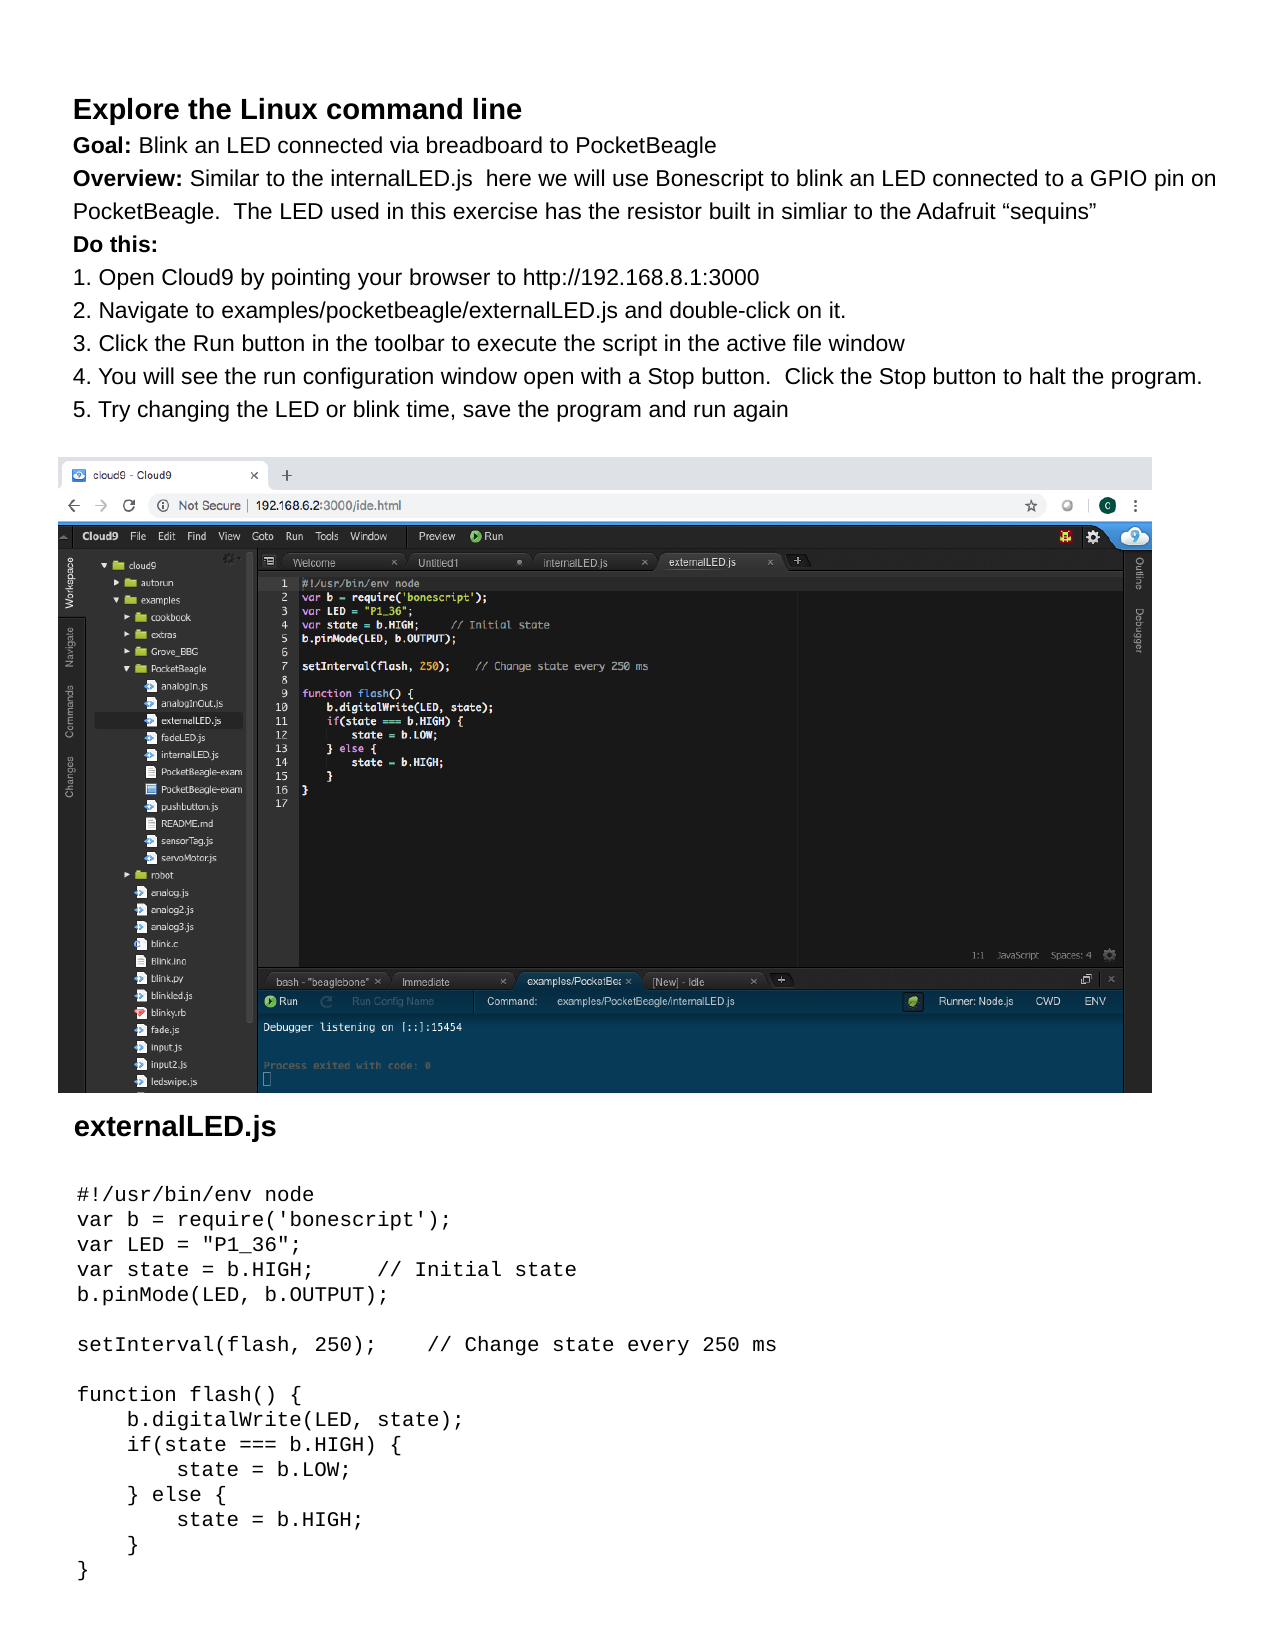

Explore the Linux command line
Goal: Blink an LED connected via breadboard to PocketBeagle
Overview: Similar to the internalLED.js here we will use Bonescript to blink an LED connected to a GPIO pin on PocketBeagle. The LED used in this exercise has the resistor built in simliar to the Adafruit “sequins”
Do this:
1. Open Cloud9 by pointing your browser to http://192.168.8.1:3000
2. Navigate to examples/pocketbeagle/externalLED.js and double-click on it.
3. Click the Run button in the toolbar to execute the script in the active file window
4. You will see the run configuration window open with a Stop button. Click the Stop button to halt the program.
5. Try changing the LED or blink time, save the program and run again
externalLED.js
#!/usr/bin/env node
var b = require('bonescript');
var LED = "P1_36";
var state = b.HIGH; // Initial state
b.pinMode(LED, b.OUTPUT);
setInterval(flash, 250); // Change state every 250 ms
function flash() {
 b.digitalWrite(LED, state);
 if(state === b.HIGH) {
 state = b.LOW;
 } else {
 state = b.HIGH;
 }
}